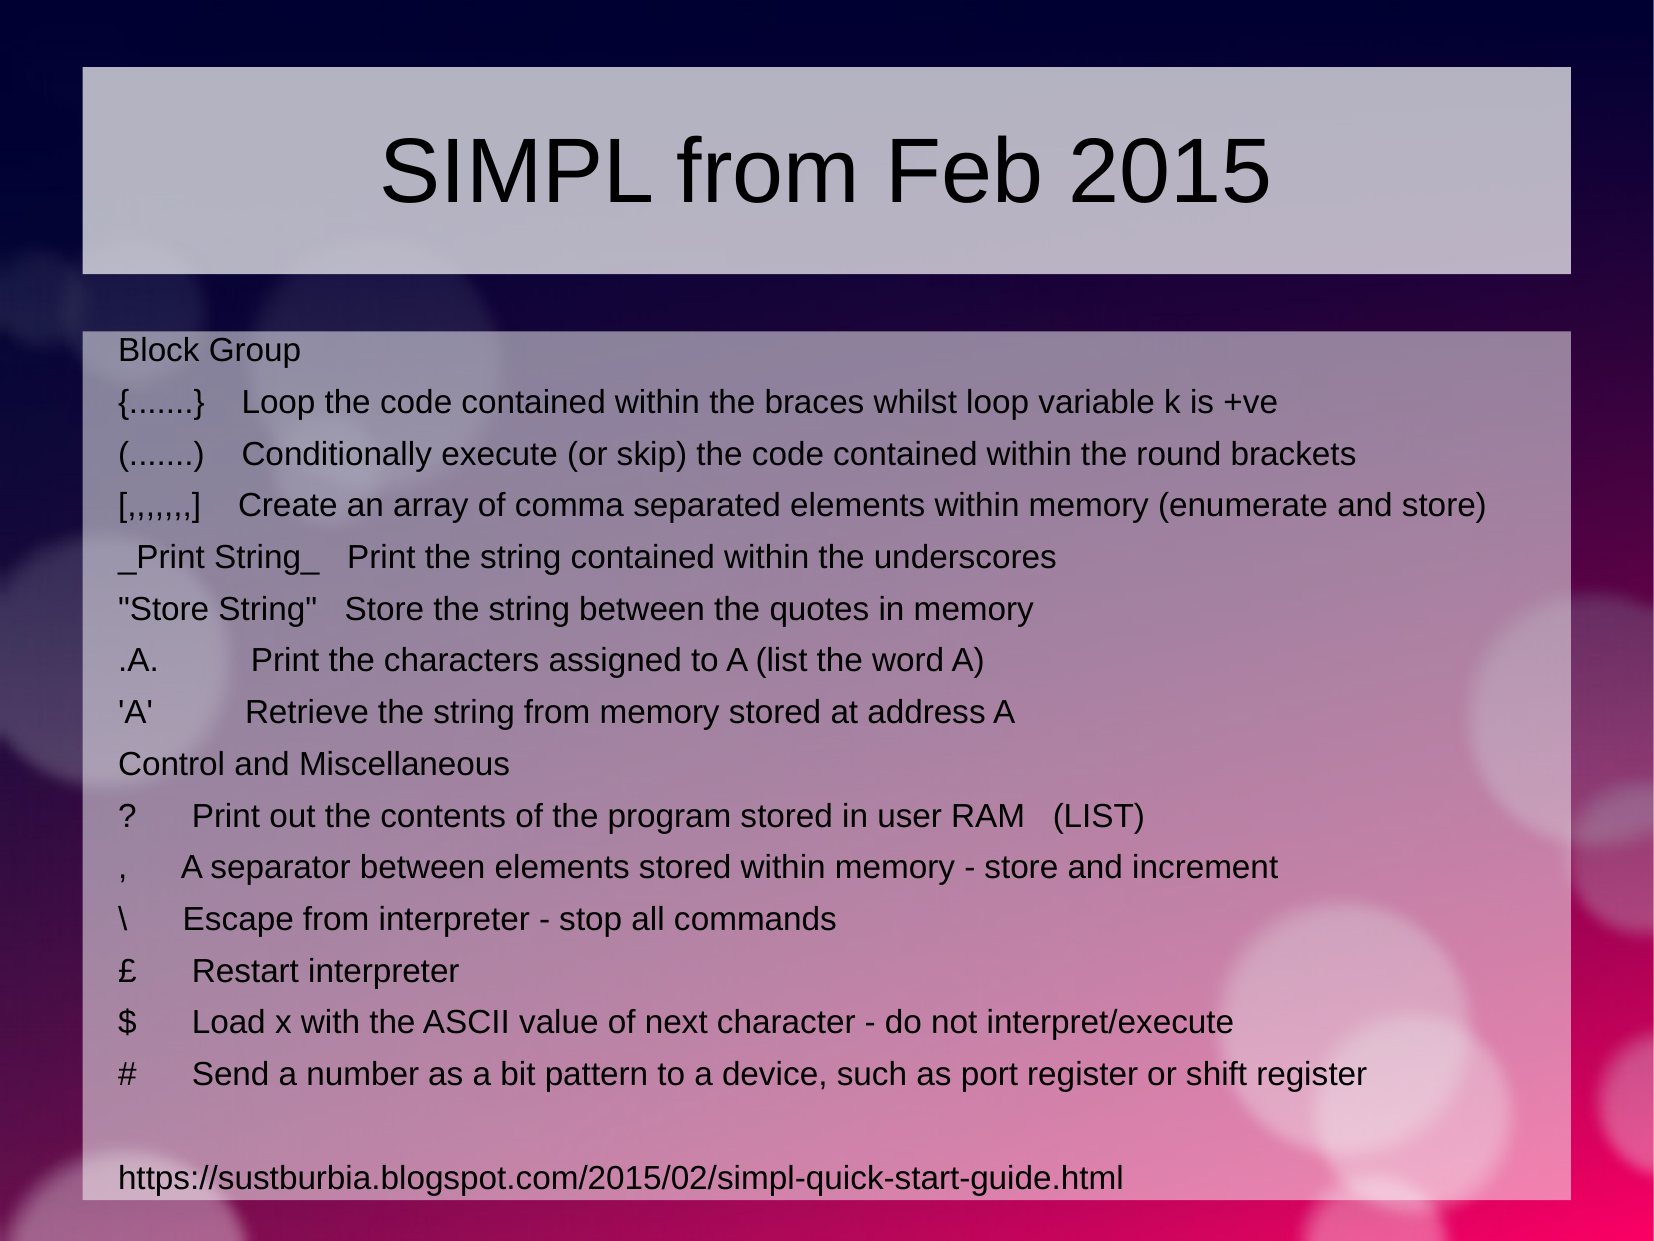

# SIMPL from Feb 2015
Block Group
{.......} Loop the code contained within the braces whilst loop variable k is +ve
(.......) Conditionally execute (or skip) the code contained within the round brackets
[,,,,,,,] Create an array of comma separated elements within memory (enumerate and store)
_Print String_ Print the string contained within the underscores
"Store String" Store the string between the quotes in memory
.A. Print the characters assigned to A (list the word A)
'A' Retrieve the string from memory stored at address A
Control and Miscellaneous
? Print out the contents of the program stored in user RAM (LIST)
, A separator between elements stored within memory - store and increment
\ Escape from interpreter - stop all commands
£ Restart interpreter
$ Load x with the ASCII value of next character - do not interpret/execute
# Send a number as a bit pattern to a device, such as port register or shift register
https://sustburbia.blogspot.com/2015/02/simpl-quick-start-guide.html